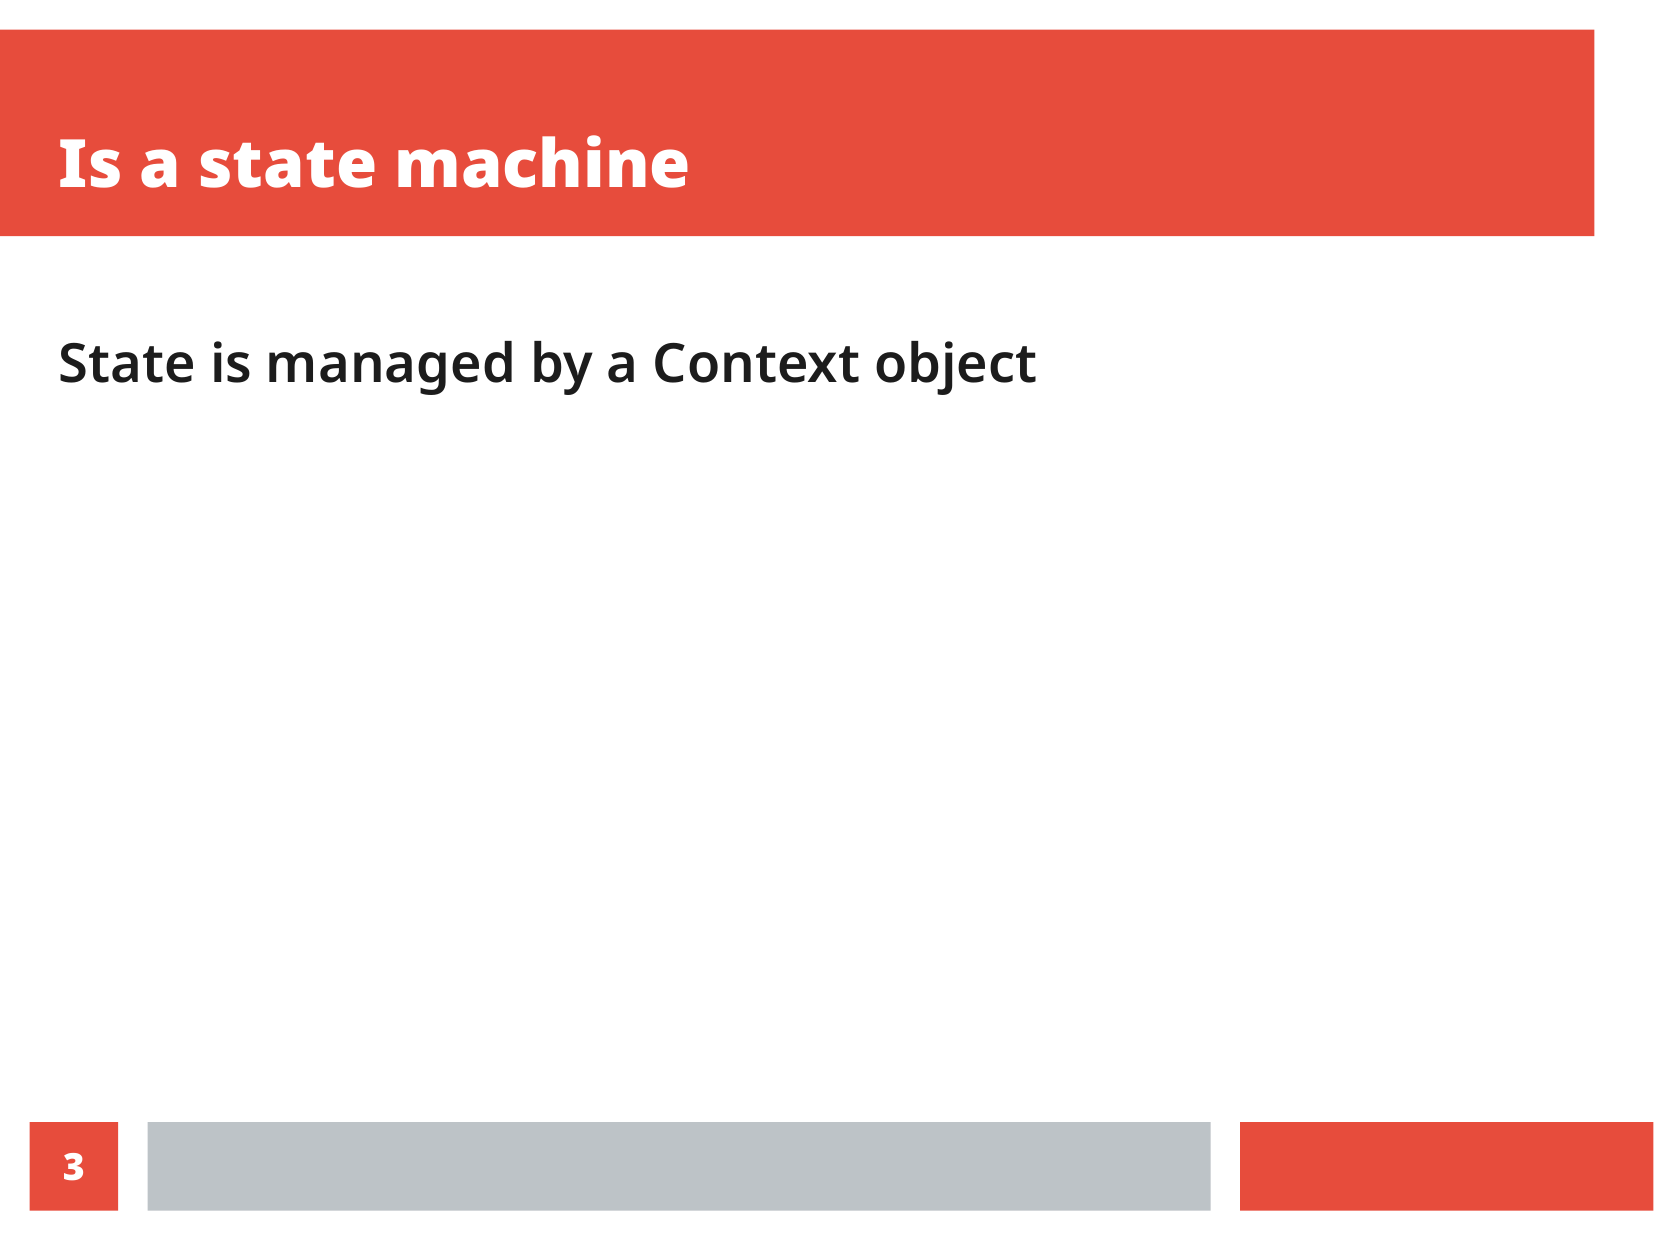

# Is a state machine
State is managed by a Context object
3